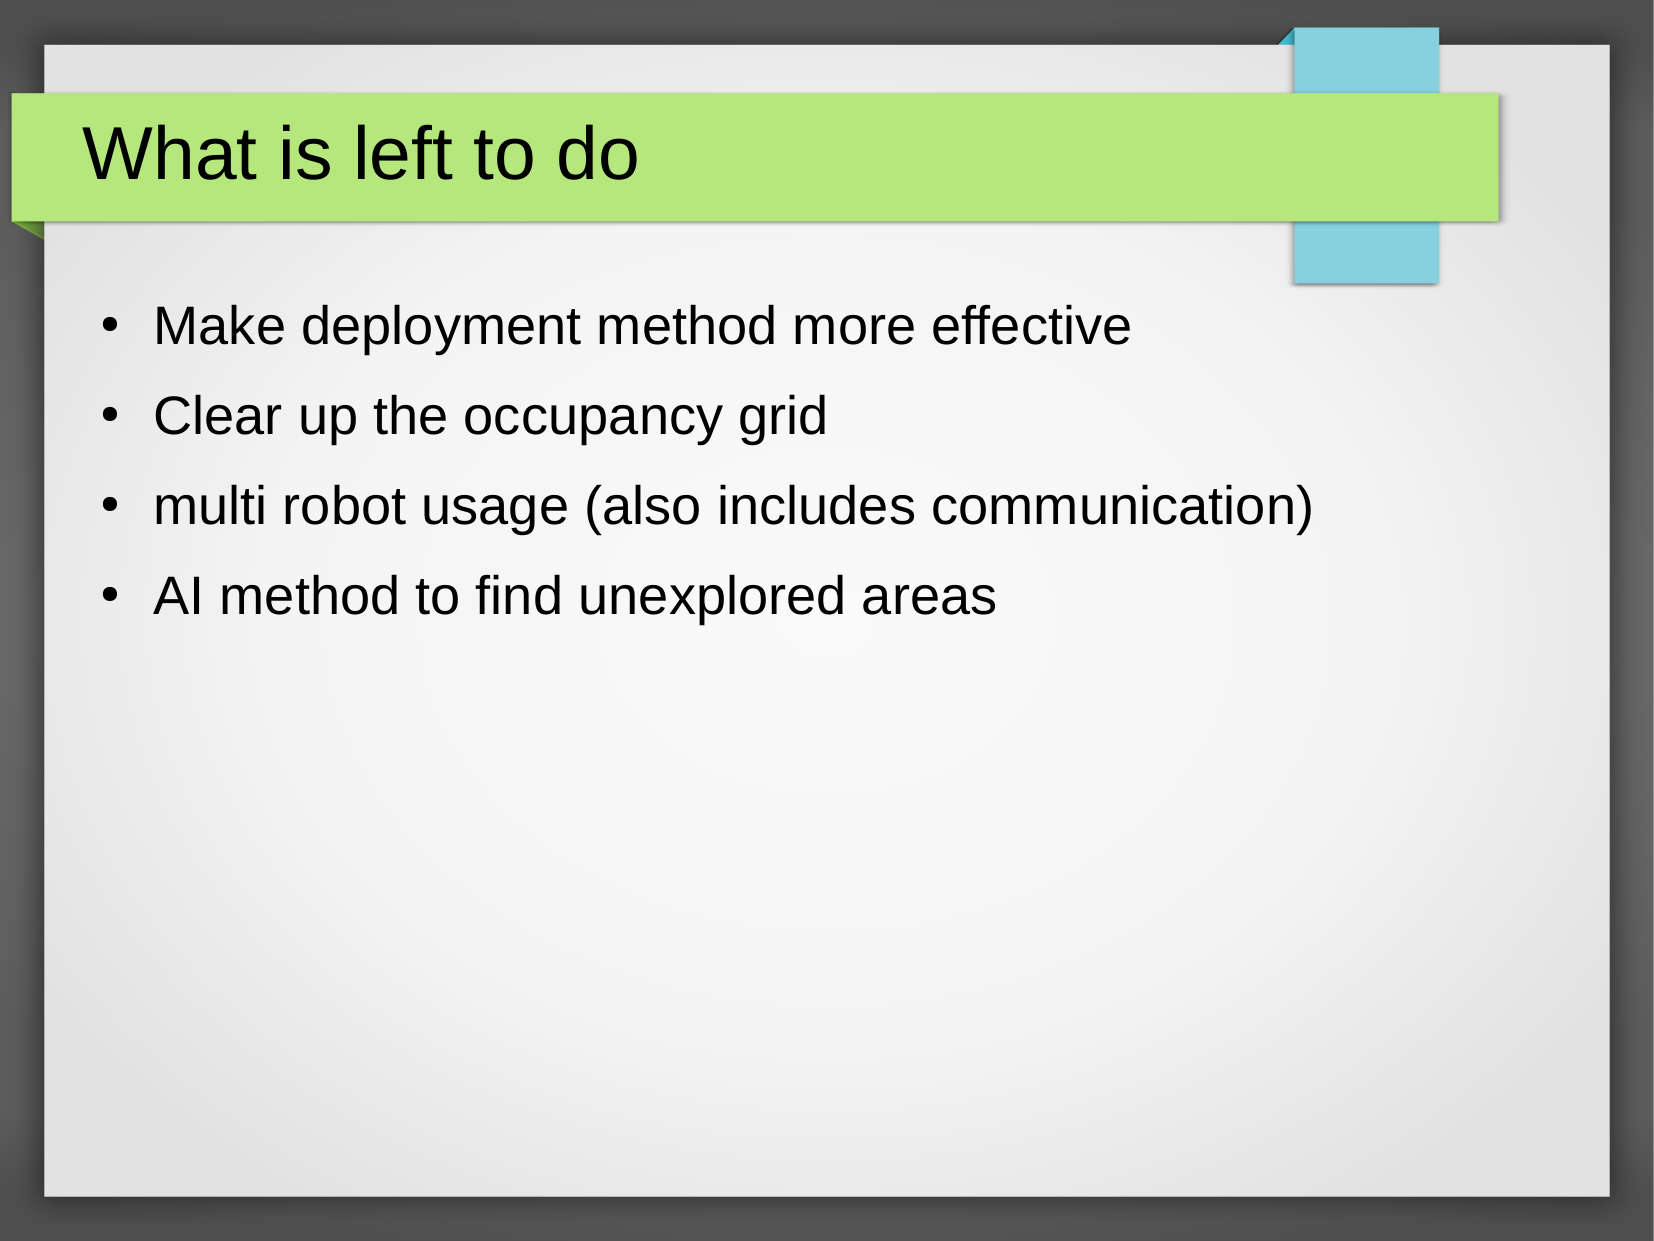

# What is left to do
Make deployment method more effective
Clear up the occupancy grid
multi robot usage (also includes communication)
AI method to find unexplored areas